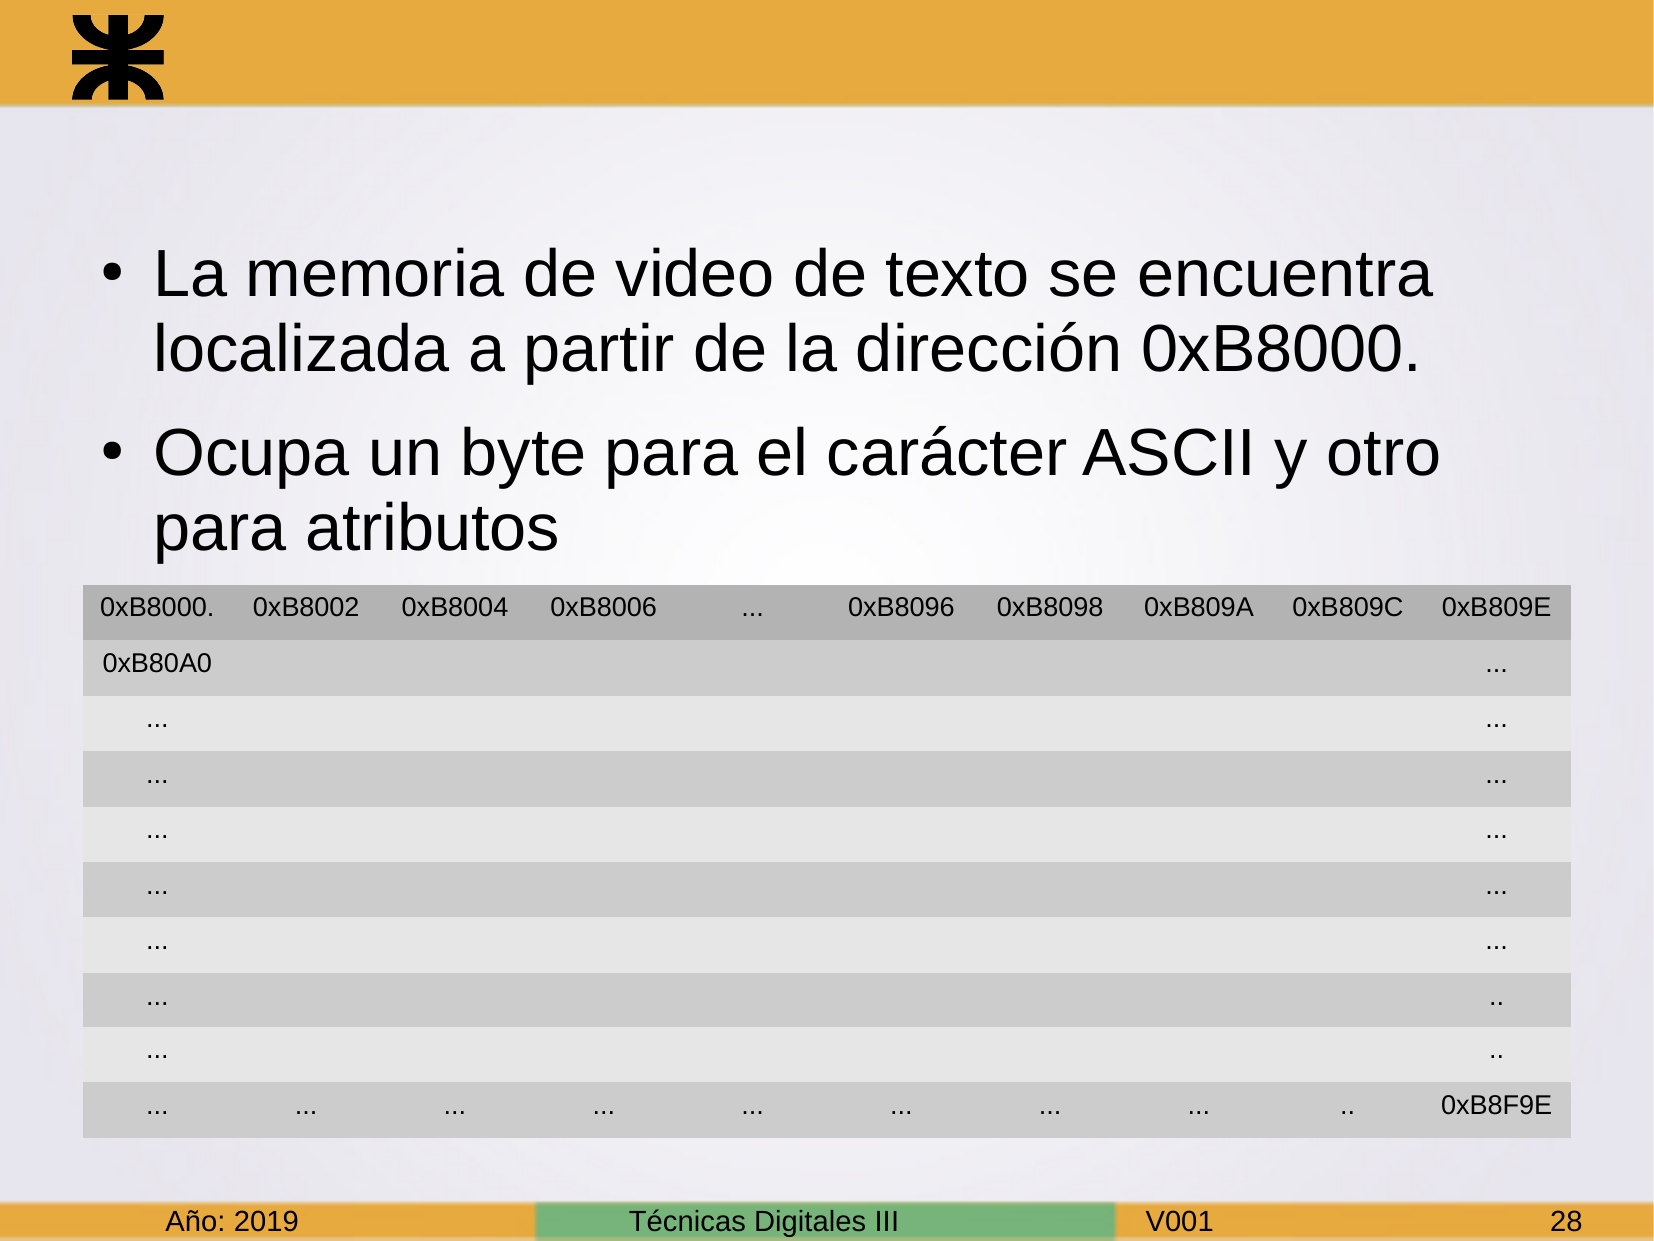

#
La memoria de video de texto se encuentra localizada a partir de la dirección 0xB8000.
Ocupa un byte para el carácter ASCII y otro para atributos
| 0xB8000. | 0xB8002 | 0xB8004 | 0xB8006 | ... | 0xB8096 | 0xB8098 | 0xB809A | 0xB809C | 0xB809E |
| --- | --- | --- | --- | --- | --- | --- | --- | --- | --- |
| 0xB80A0 | | | | | | | | | ... |
| ... | | | | | | | | | ... |
| ... | | | | | | | | | ... |
| ... | | | | | | | | | ... |
| ... | | | | | | | | | ... |
| ... | | | | | | | | | ... |
| ... | | | | | | | | | .. |
| ... | | | | | | | | | .. |
| ... | ... | ... | ... | ... | ... | ... | ... | .. | 0xB8F9E |
2013
Técnicas Digitales III
28